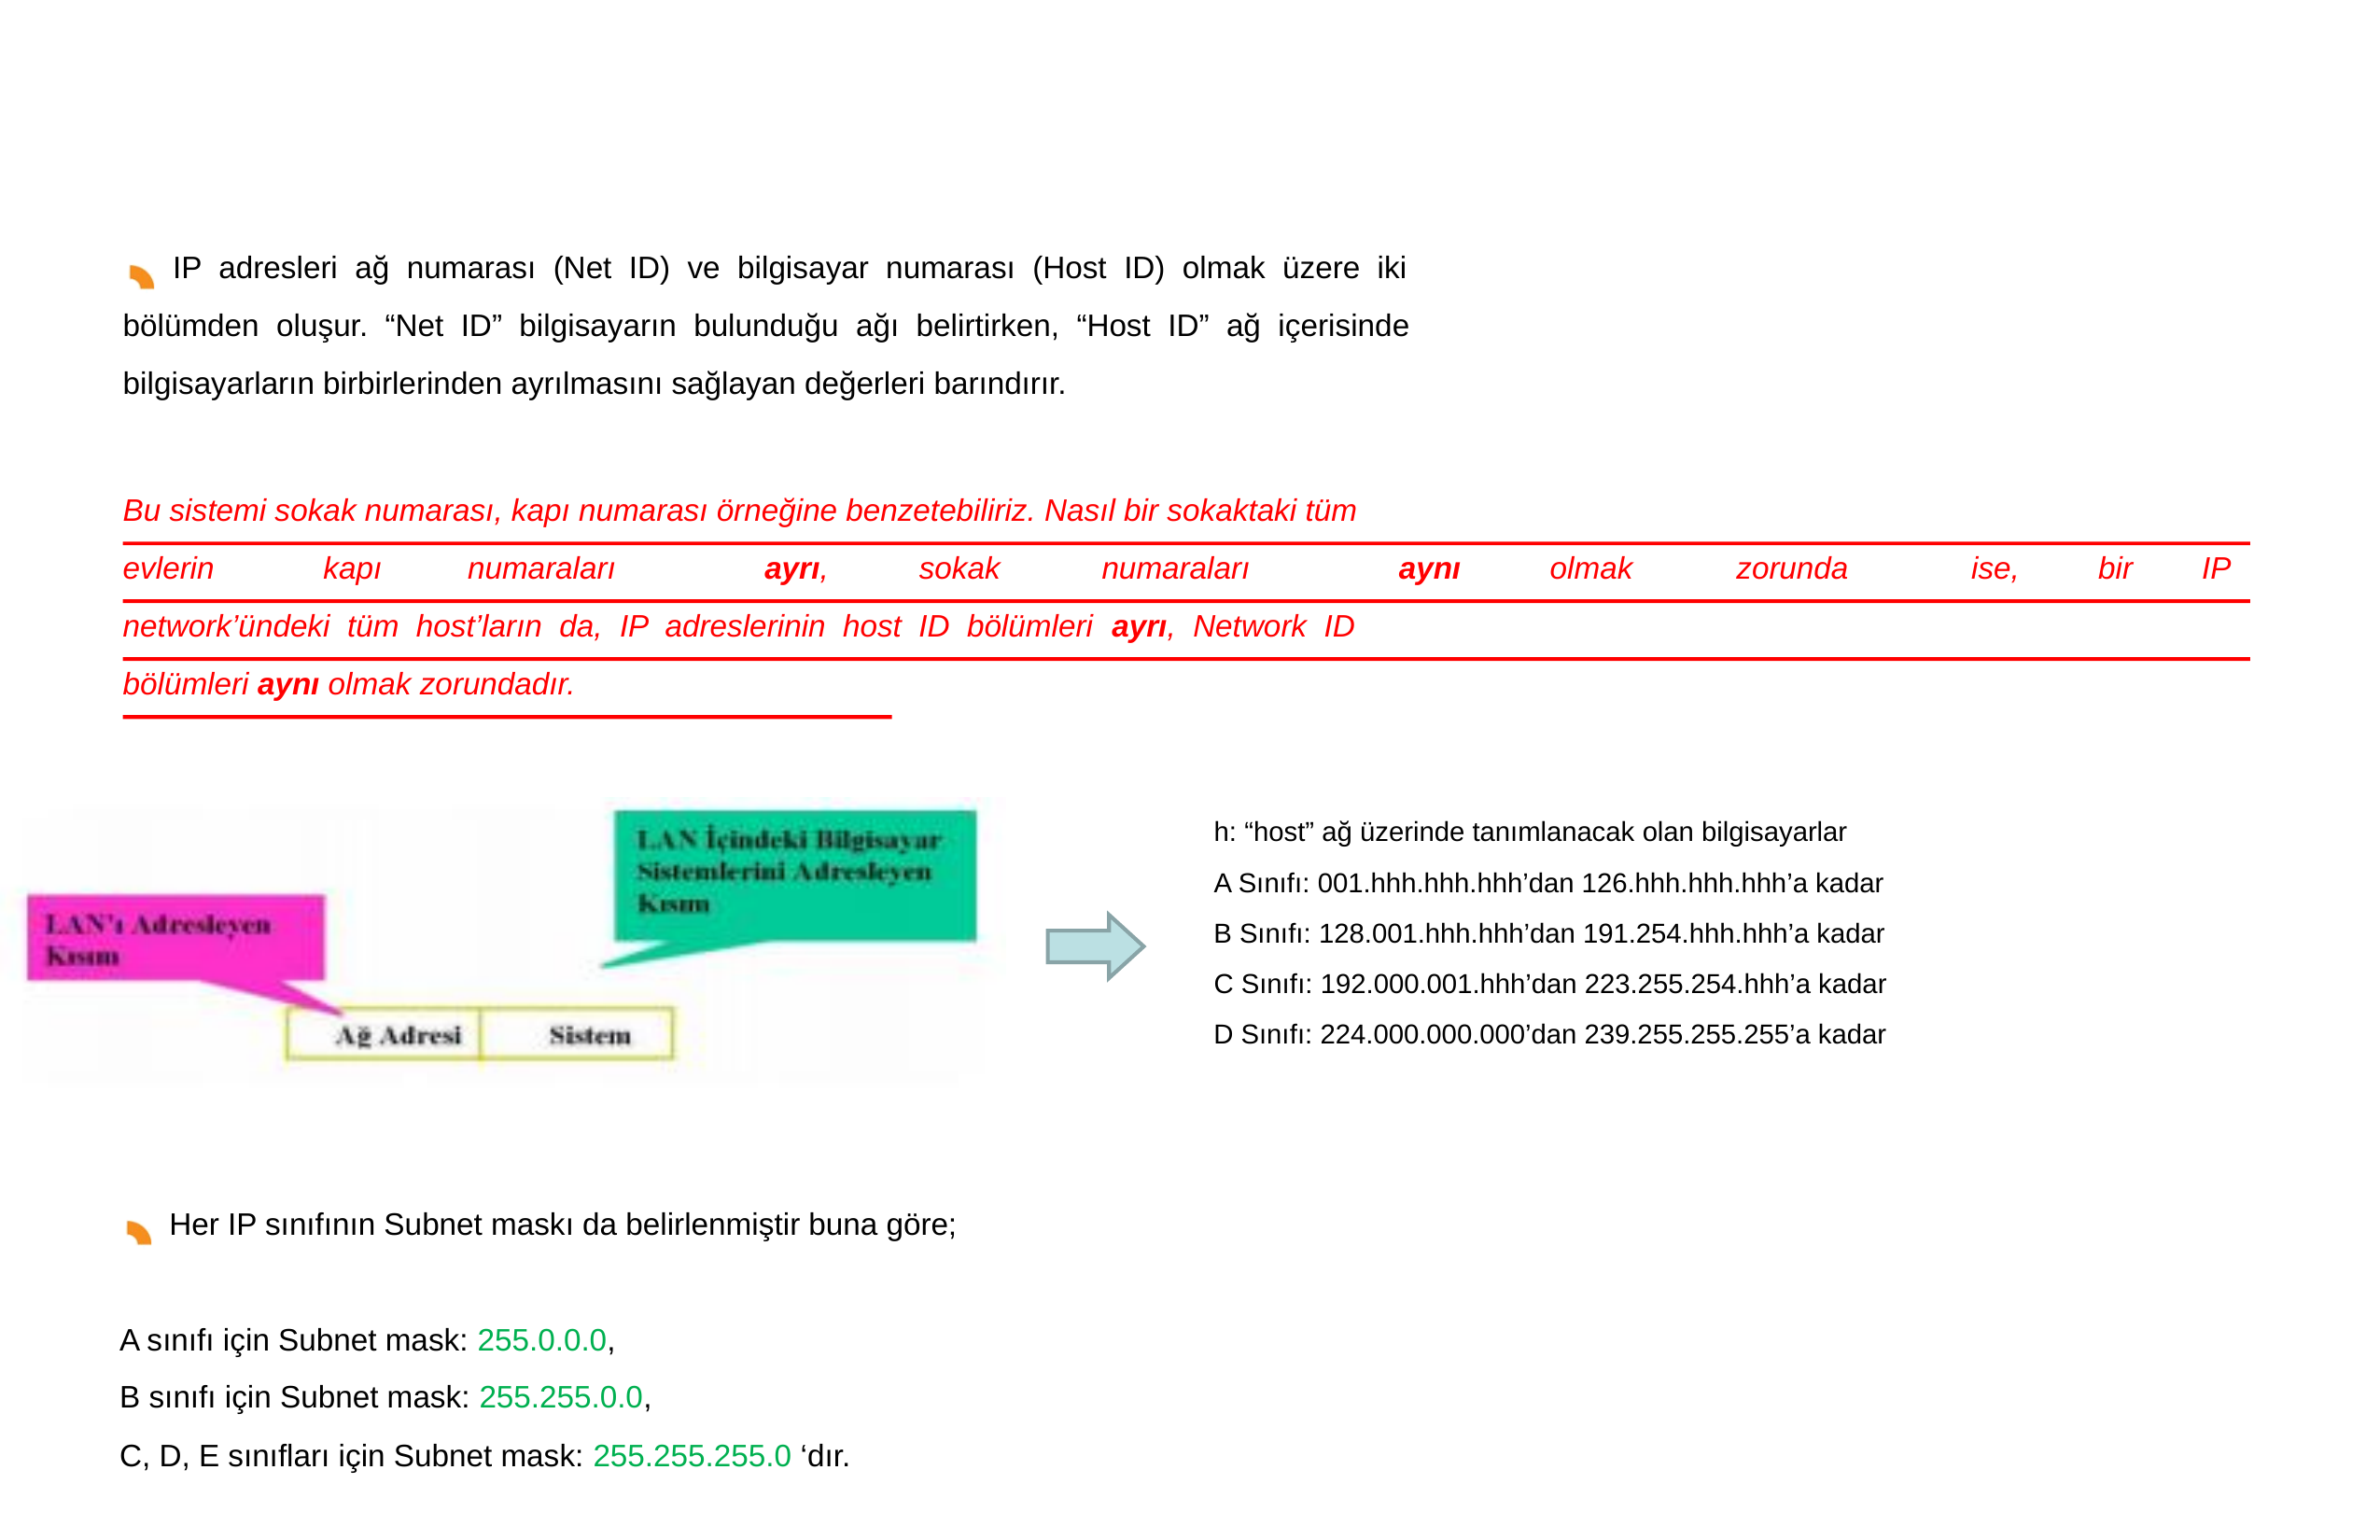

IP adresleri ağ numarası (Net ID) ve bilgisayar numarası (Host ID) olmak üzere iki
bölümden oluşur. “Net ID” bilgisayarın bulunduğu ağı belirtirken, “Host ID” ağ içerisinde
bilgisayarların birbirlerinden ayrılmasını sağlayan değerleri barındırır.
Bu sistemi sokak numarası, kapı numarası örneğine benzetebiliriz. Nasıl bir sokaktaki tüm
evlerin
kapı
numaraları
ayrı,
sokak
numaraları
aynı
olmak
zorunda
ise,
bir
IP
network’ündeki tüm host’ların da, IP adreslerinin host ID bölümleri ayrı, Network ID
bölümleri aynı olmak zorundadır.
h: “host” ağ üzerinde tanımlanacak olan bilgisayarlar
A Sınıfı: 001.hhh.hhh.hhh’dan 126.hhh.hhh.hhh’a kadar
B Sınıfı: 128.001.hhh.hhh’dan 191.254.hhh.hhh’a kadar
C Sınıfı: 192.000.001.hhh’dan 223.255.254.hhh’a kadar
D Sınıfı: 224.000.000.000’dan 239.255.255.255’a kadar
 Her IP sınıfının Subnet maskı da belirlenmiştir buna göre;
A sınıfı için Subnet mask: 255.0.0.0,
B sınıfı için Subnet mask: 255.255.0.0,
C, D, E sınıfları için Subnet mask: 255.255.255.0 ‘dır.